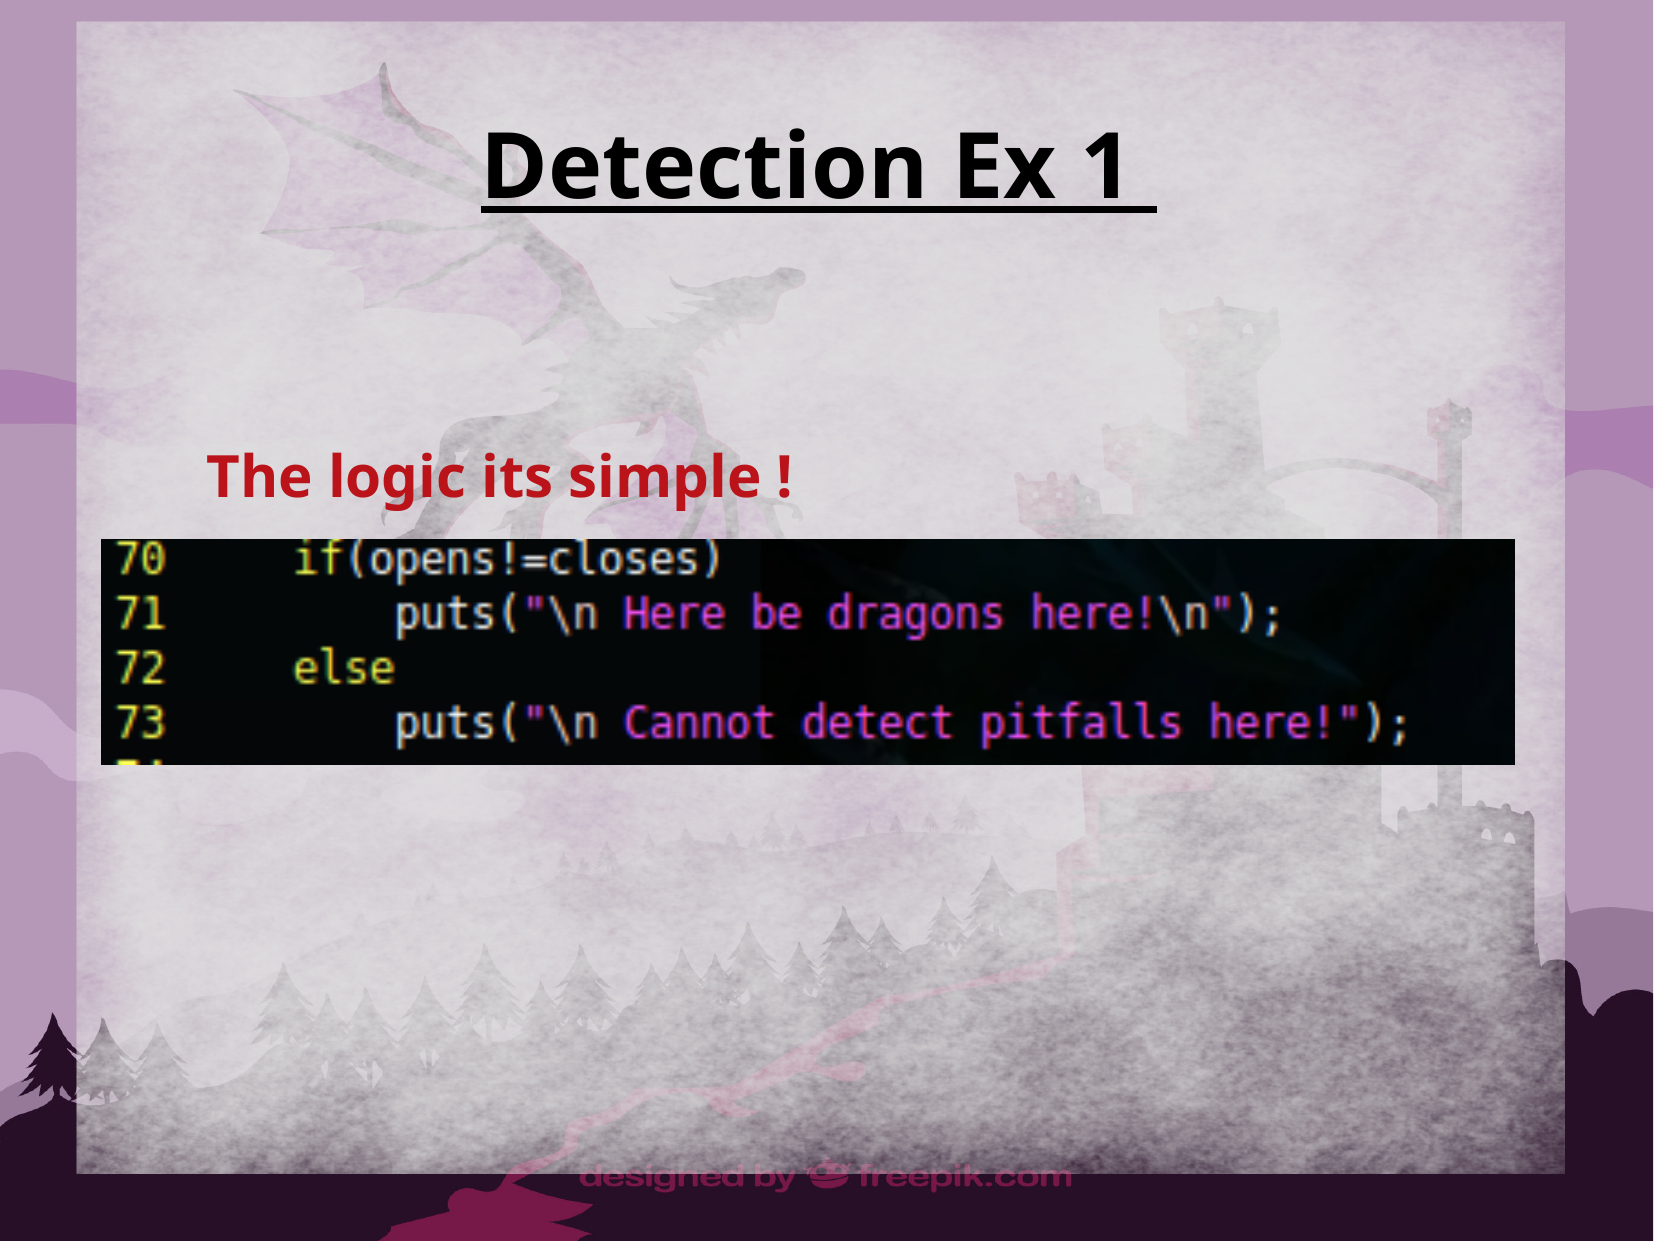

# Detection Ex 1
The logic its simple !